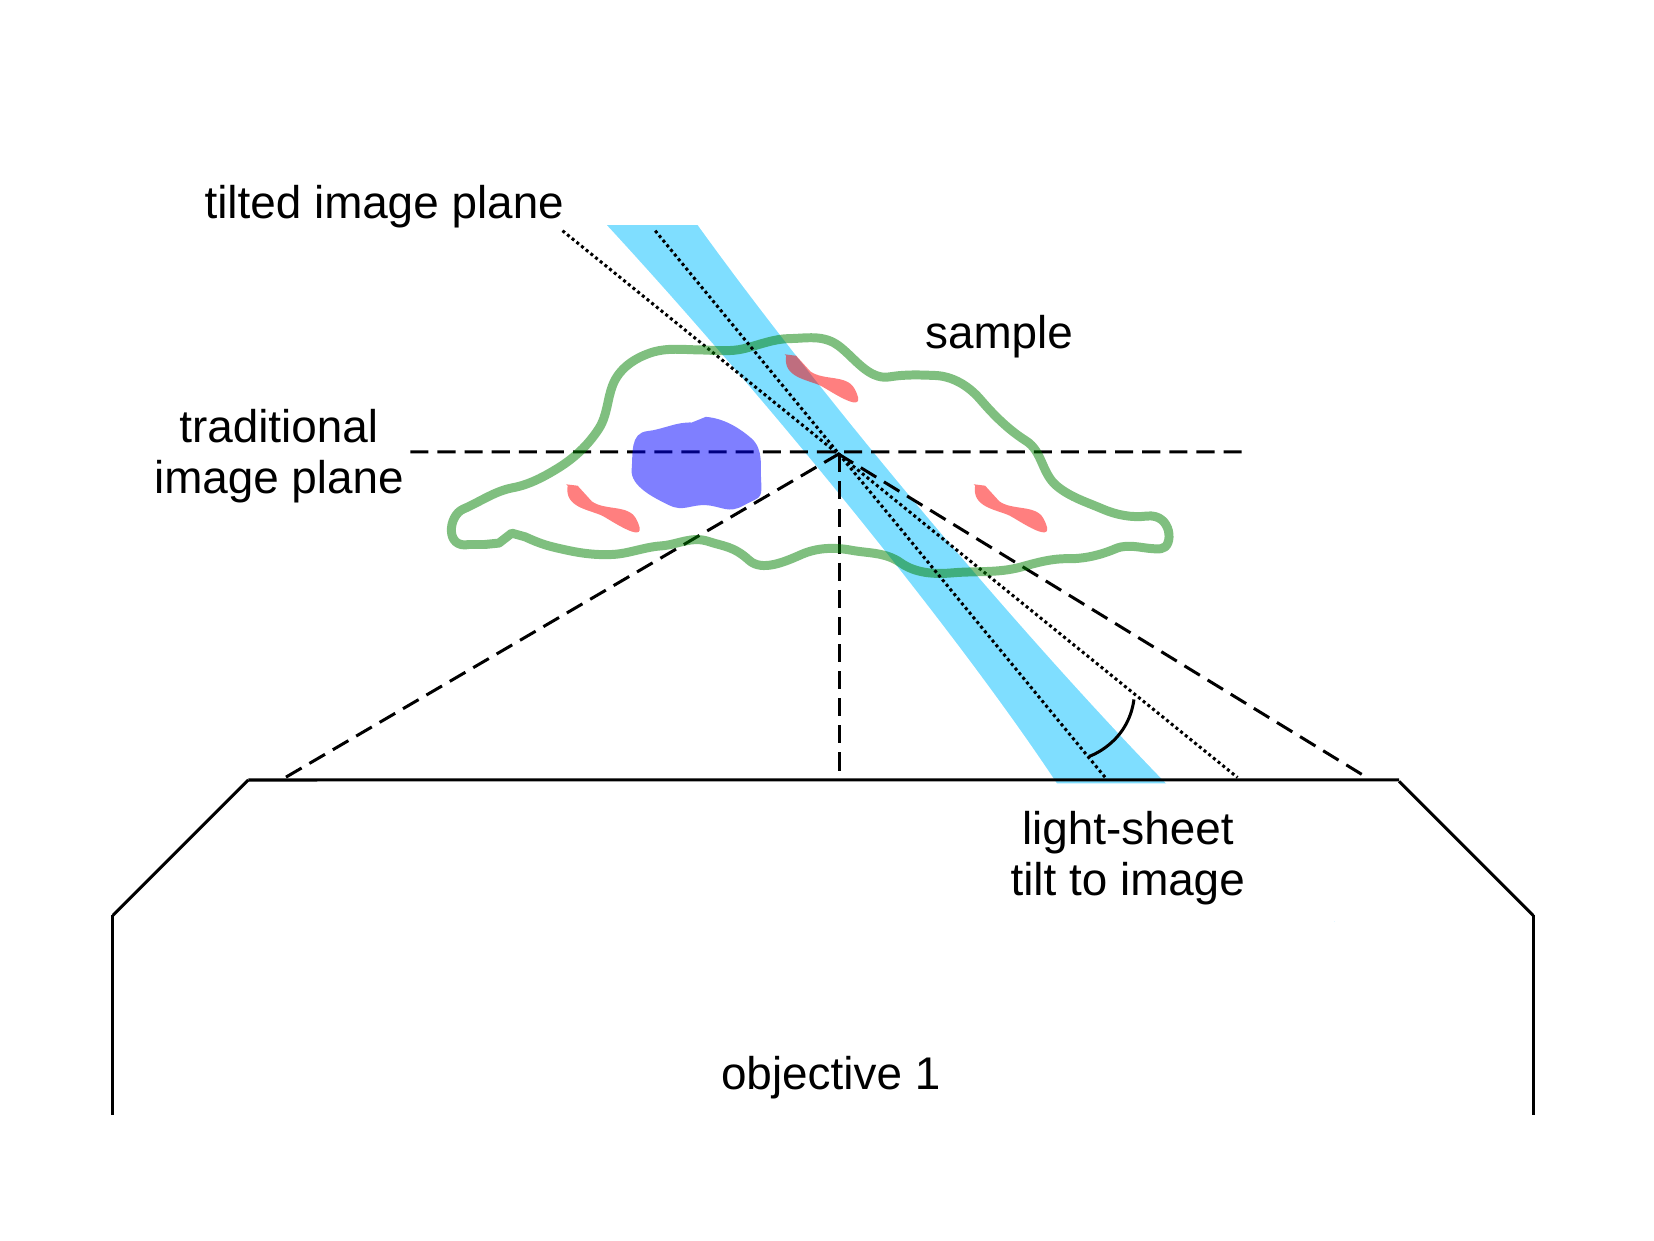

tilted image plane
sample
traditional image plane
light-sheet tilt to image
objective 1